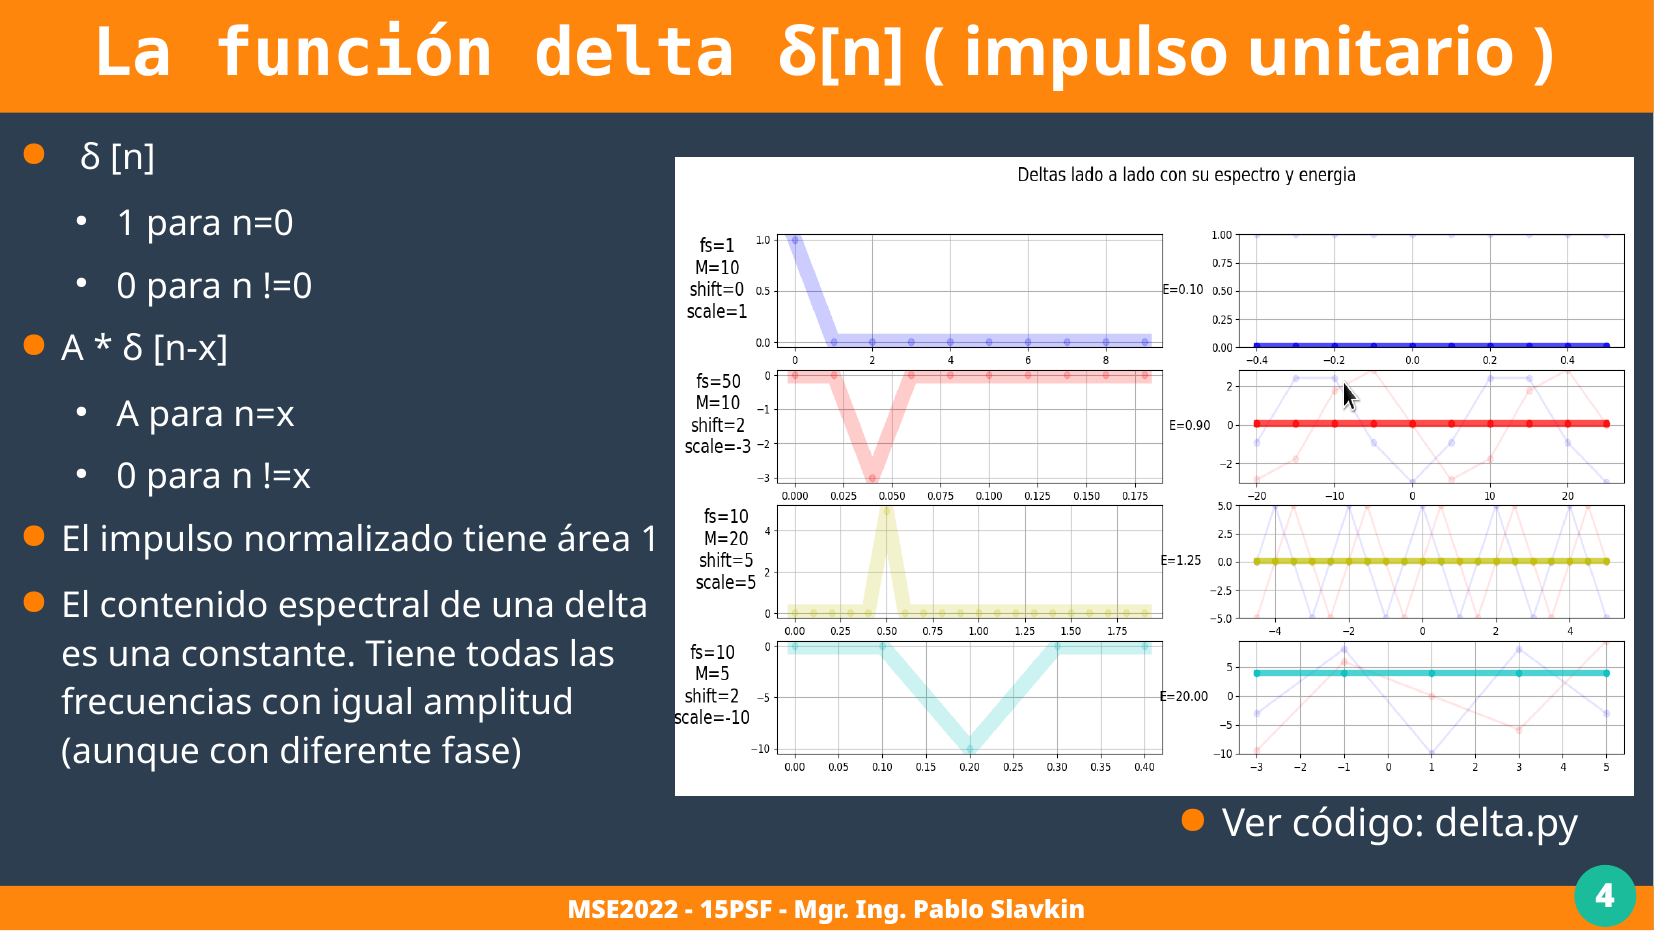

# La función delta δ[n] ( impulso unitario )
 δ [n]
1 para n=0
0 para n !=0
A * δ [n-x]
A para n=x
0 para n !=x
El impulso normalizado tiene área 1
El contenido espectral de una delta es una constante. Tiene todas las frecuencias con igual amplitud (aunque con diferente fase)
Ver código: delta.py
MSE2022 - 15PSF - Mgr. Ing. Pablo Slavkin